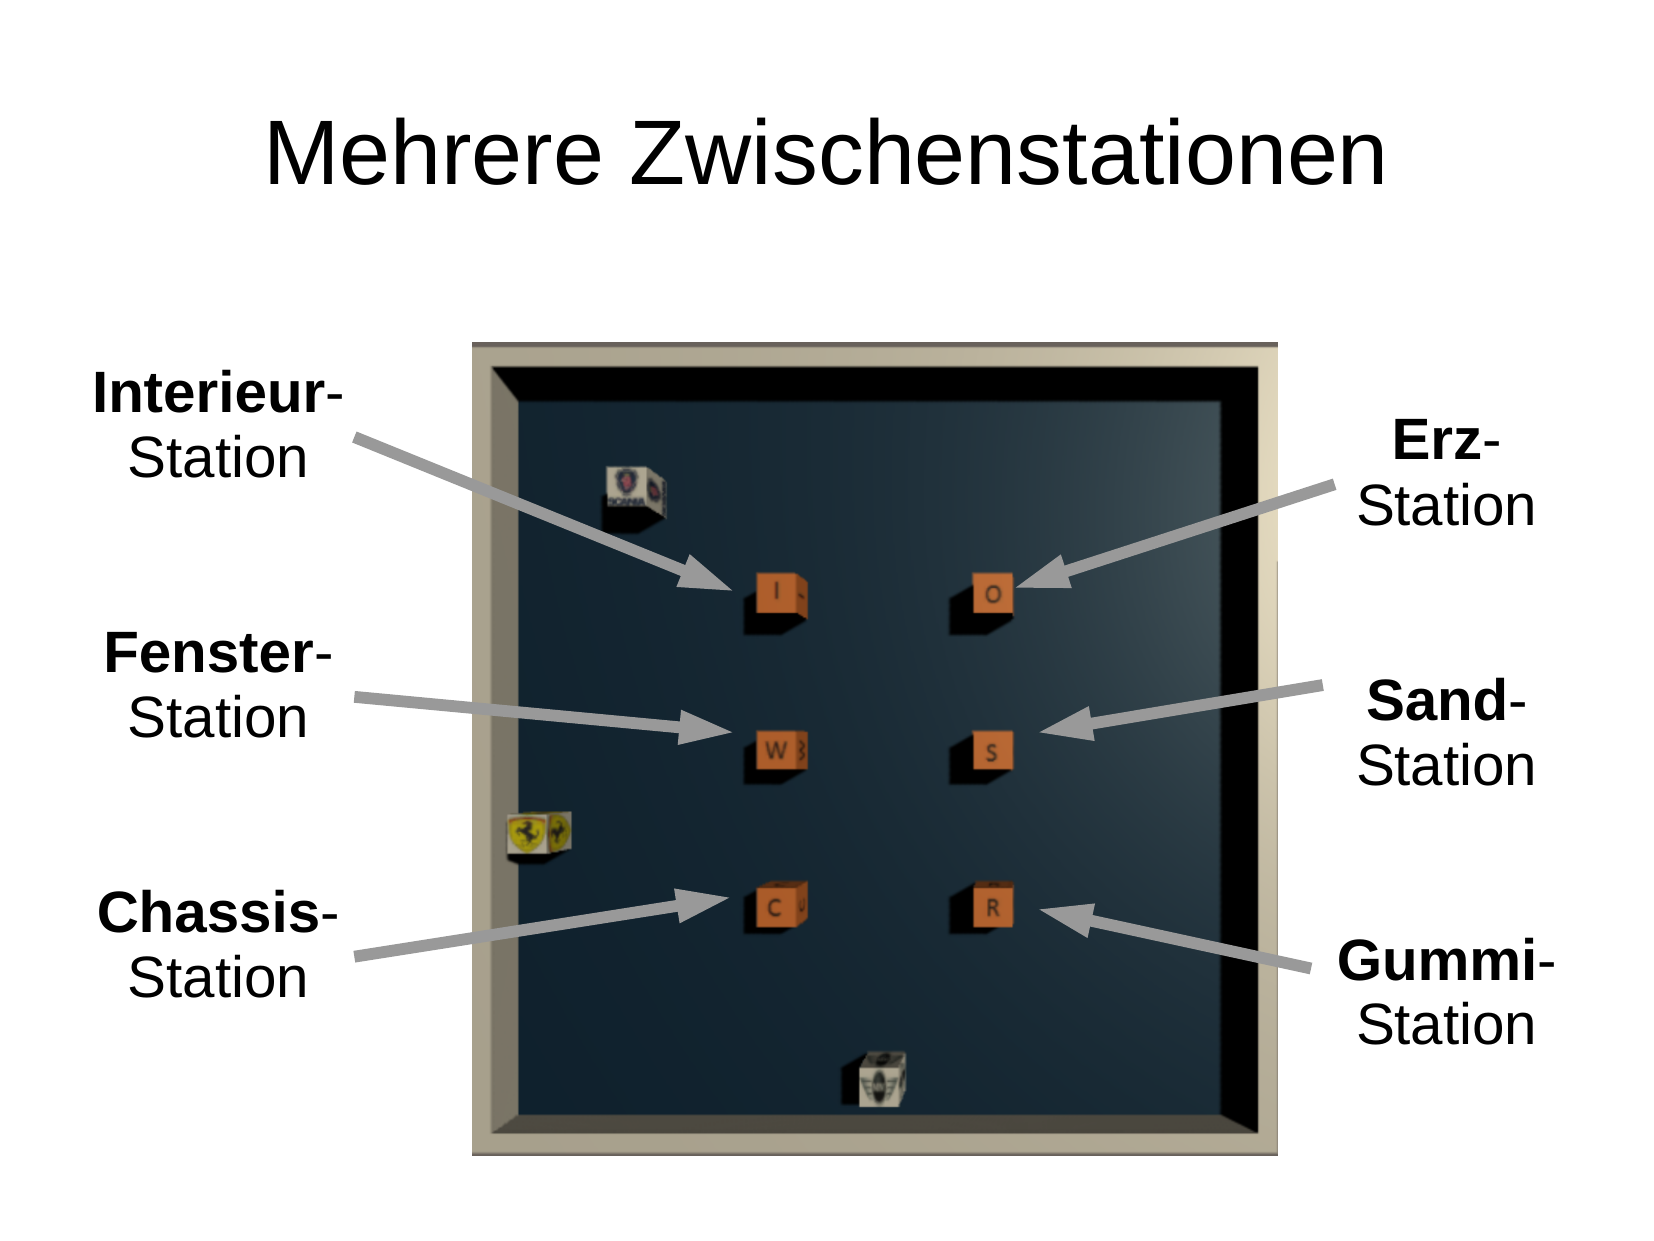

# Mehrere Zwischenstationen
Interieur-Station
Fenster-Station
Chassis-Station
Erz-
Station
Sand-Station
Gummi-Station